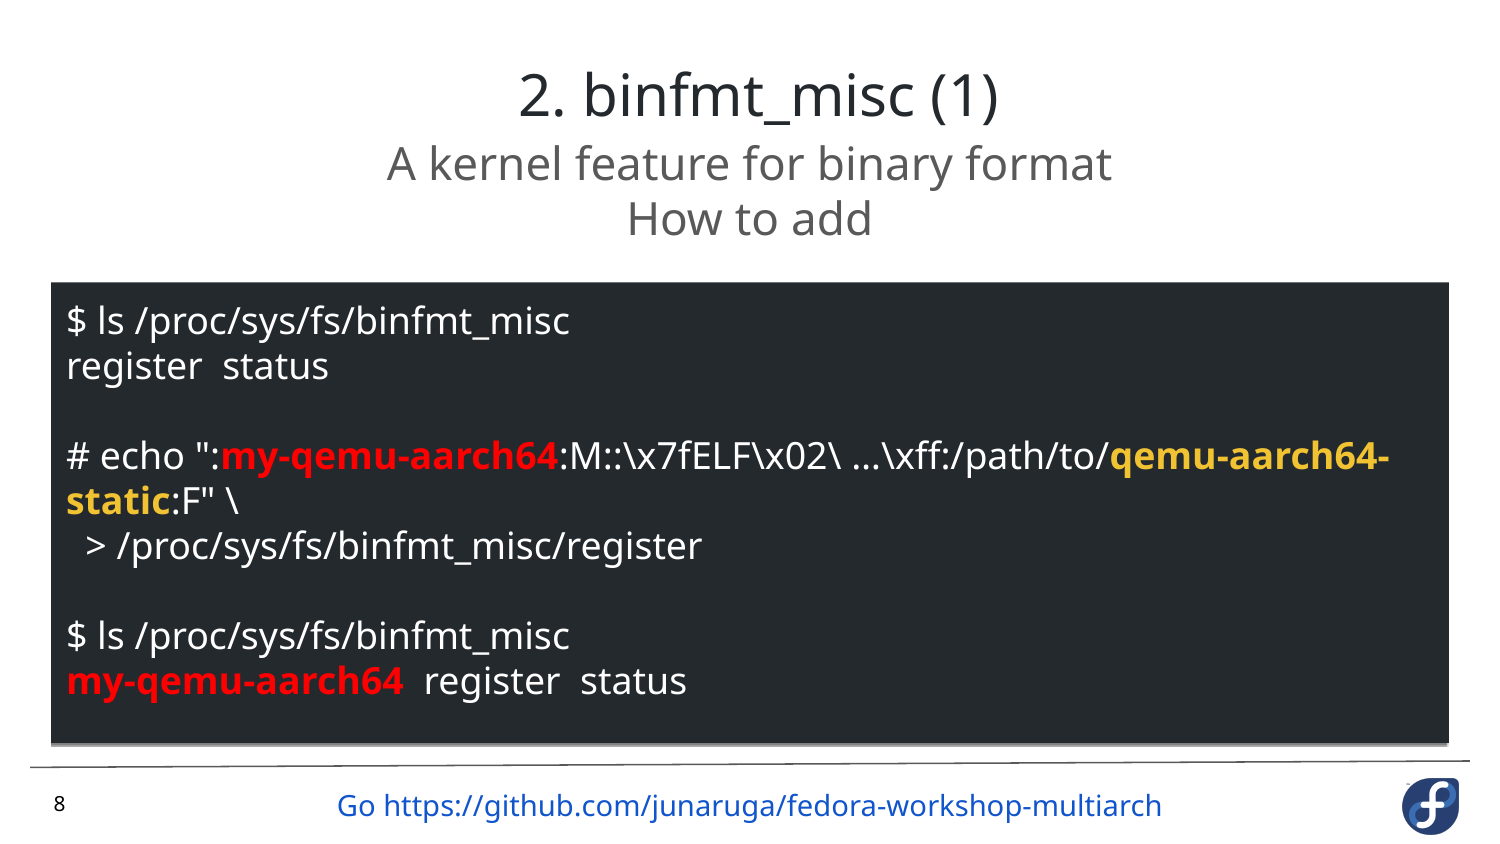

# 2. binfmt_misc (1)
A kernel feature for binary format
How to add
$ ls /proc/sys/fs/binfmt_misc
register status
# echo ":my-qemu-aarch64:M::\x7fELF\x02\ …\xff:/path/to/qemu-aarch64-static:F" \
 > /proc/sys/fs/binfmt_misc/register
$ ls /proc/sys/fs/binfmt_misc
my-qemu-aarch64 register status
Go https://github.com/junaruga/fedora-workshop-multiarch